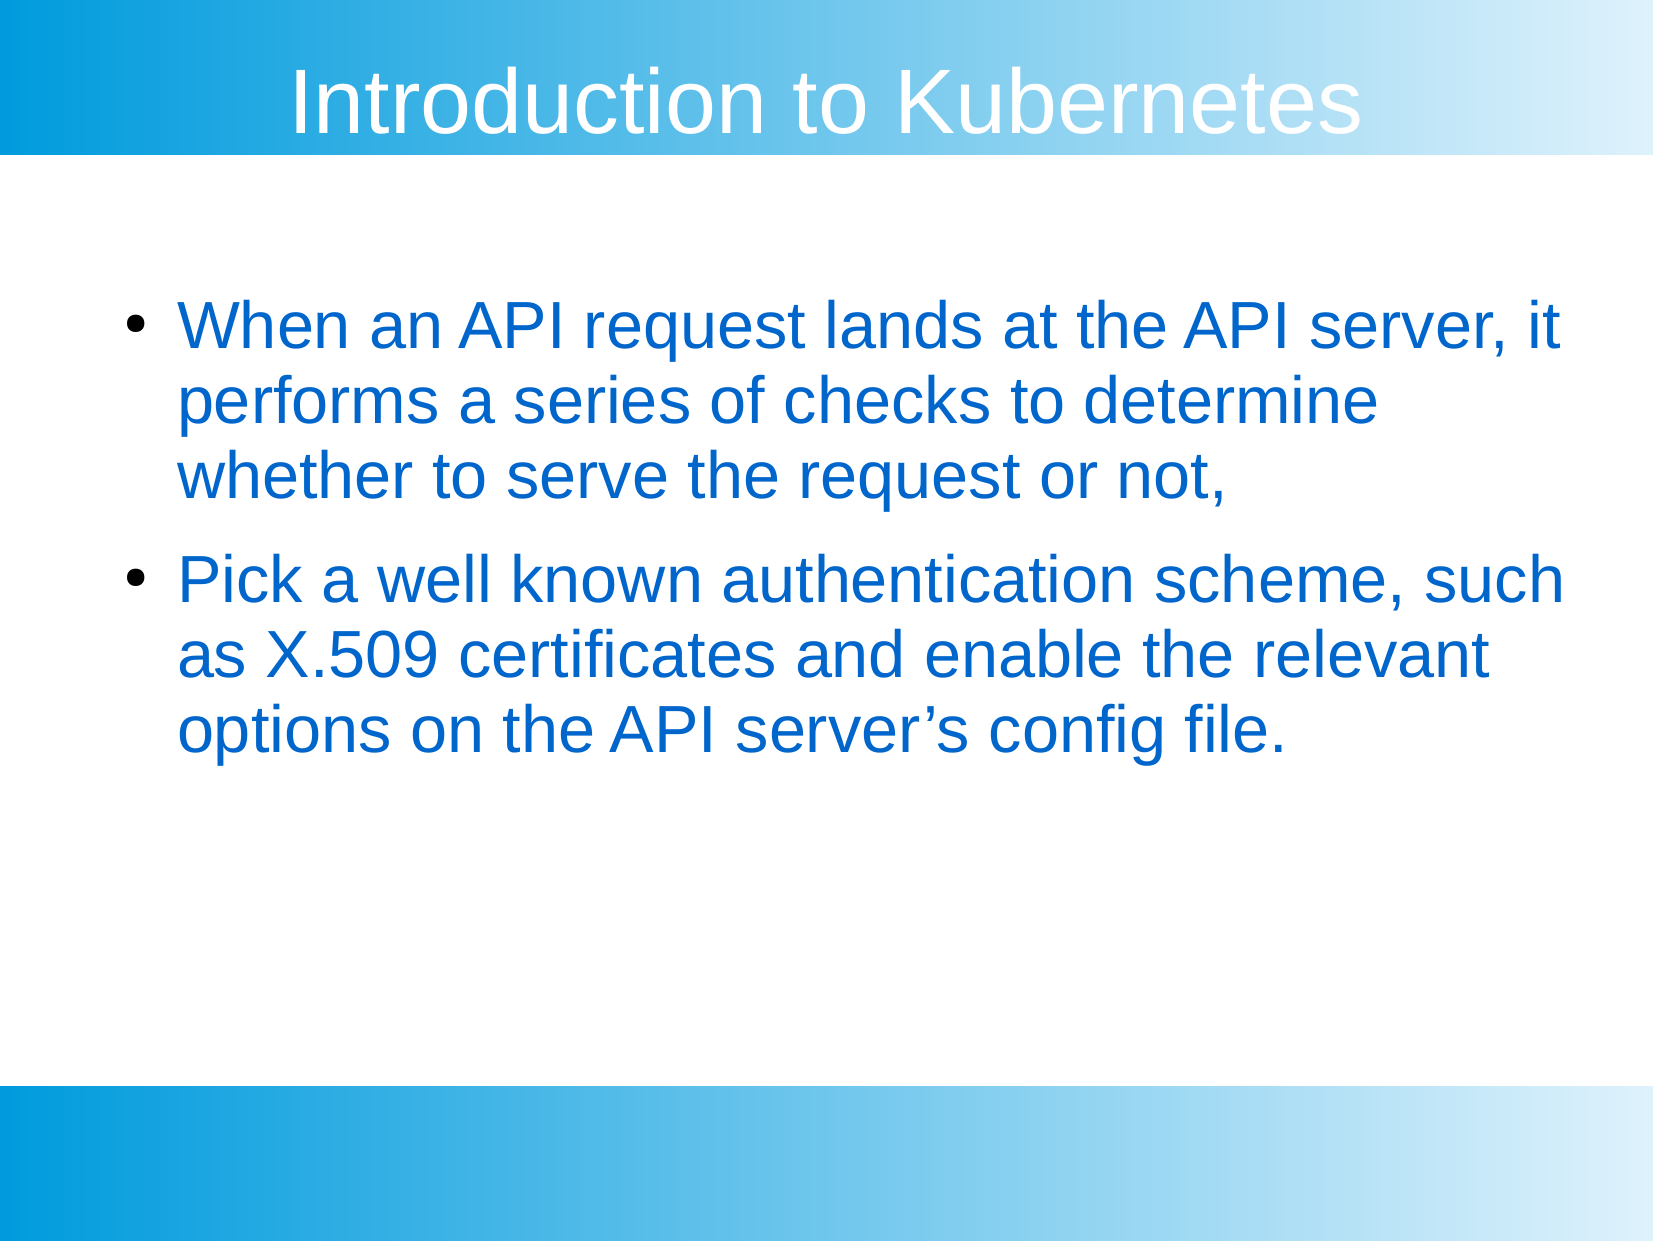

# Introduction to Kubernetes
When an API request lands at the API server, it performs a series of checks to determine whether to serve the request or not,
Pick a well known authentication scheme, such as X.509 certificates and enable the relevant options on the API server’s config file.